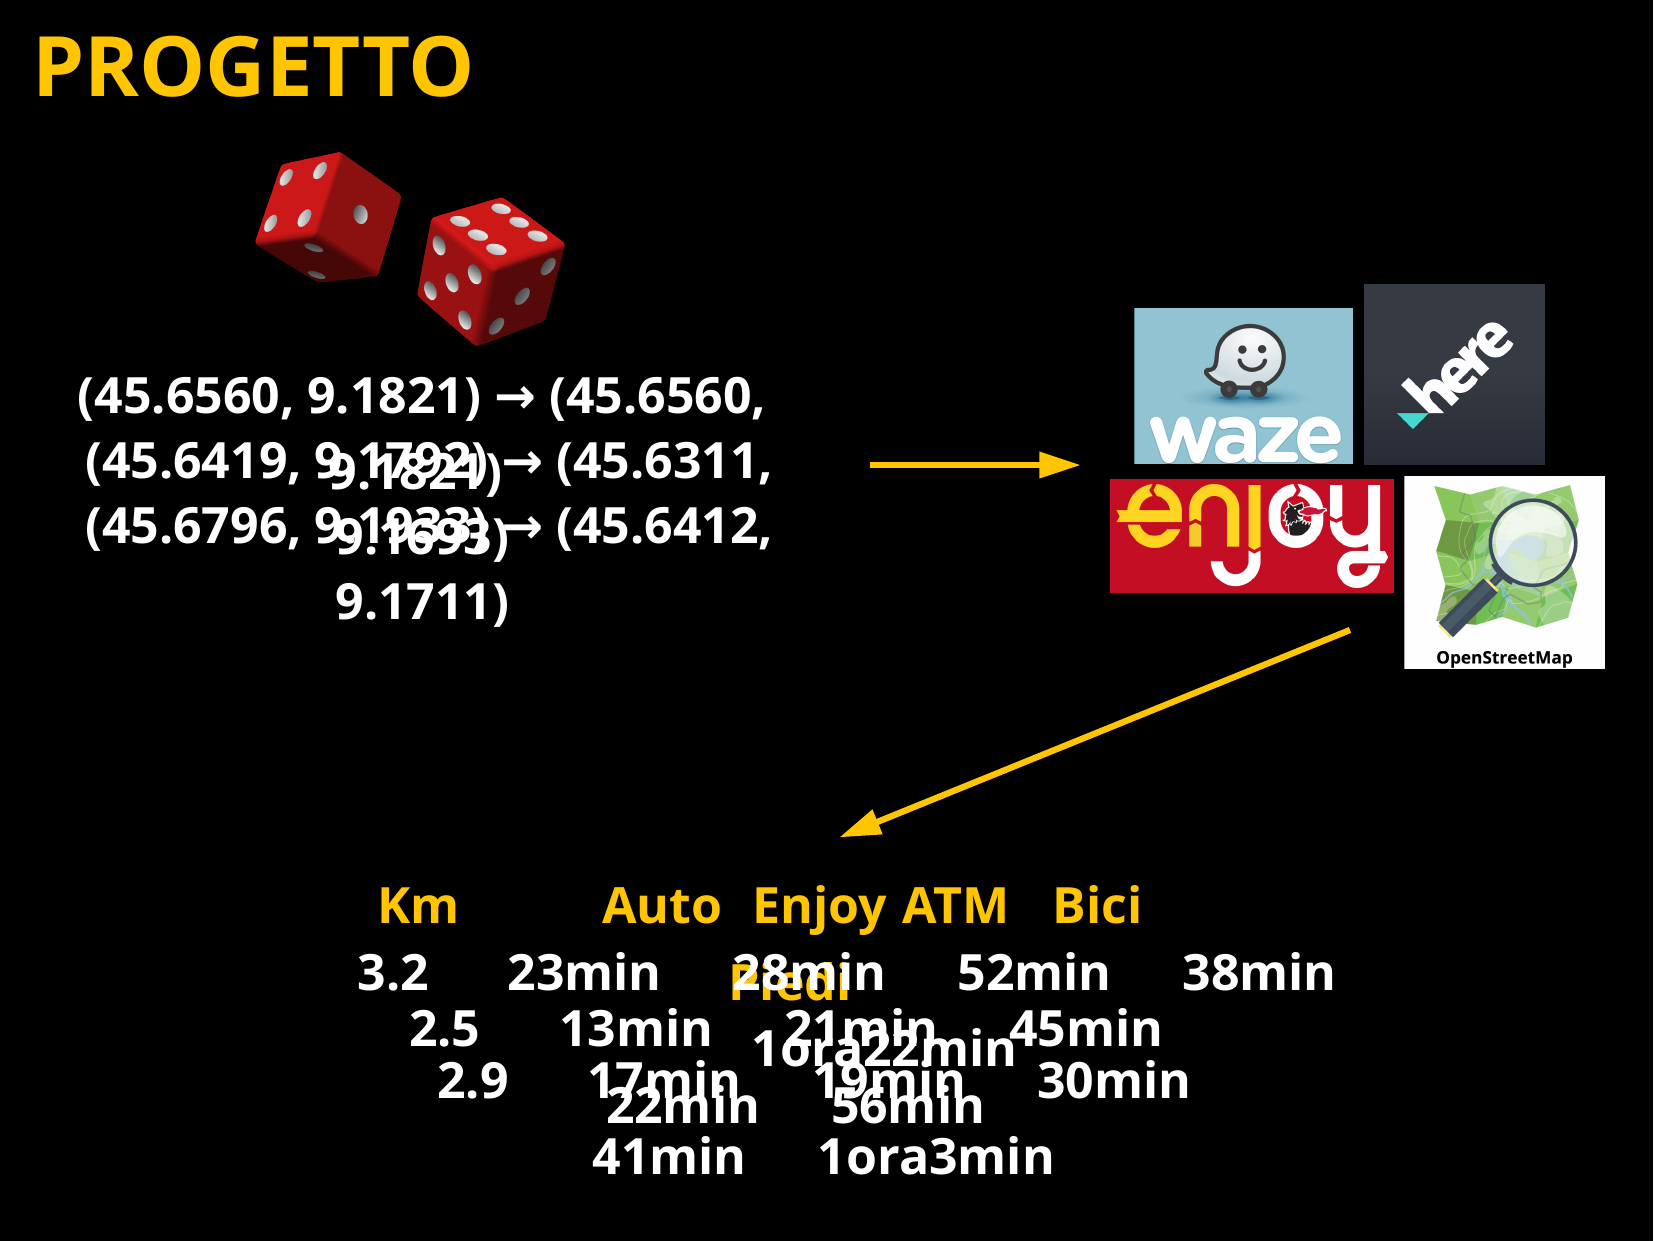

PROGETTO
(45.6560, 9.1821) → (45.6560, 9.1821)
(45.6419, 9.1792) → (45.6311, 9.1693)
(45.6796, 9.1933) → (45.6412, 9.1711)
Km		Auto	Enjoy	ATM	Bici	Piedi
3.2		23min	28min	52min	38min	1ora22min
2.5		13min	21min	45min	22min	56min
2.9		17min	19min	30min	41min	1ora3min